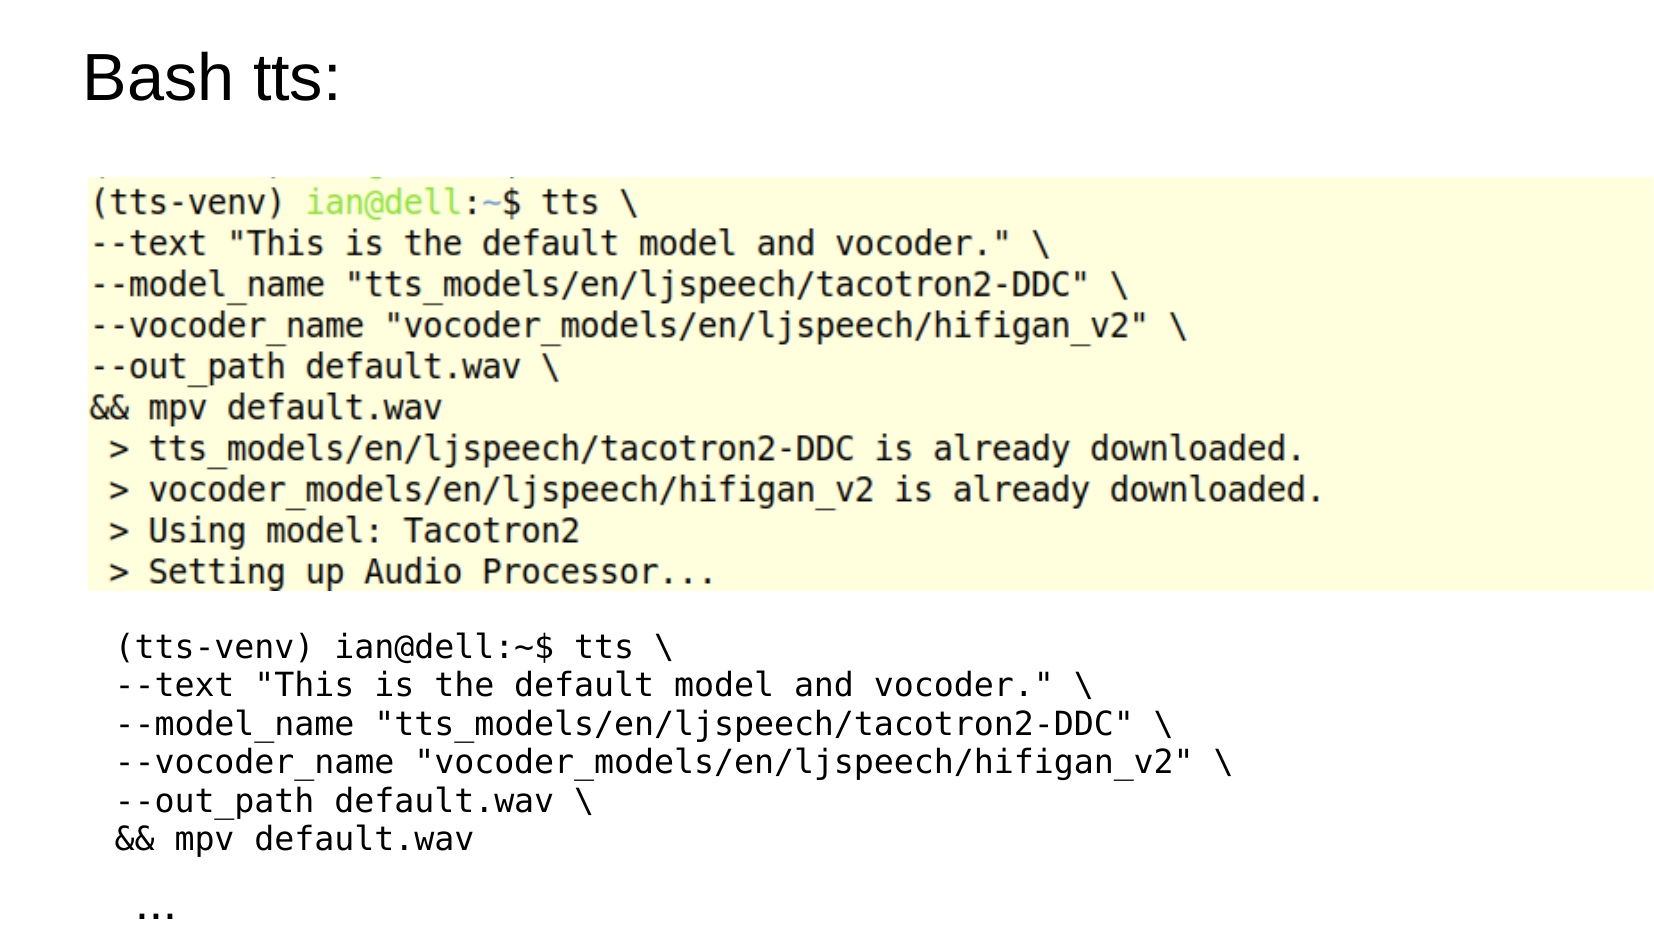

# Bash tts:
(tts-venv) ian@dell:~$ tts \
--text "This is the default model and vocoder." \
--model_name "tts_models/en/ljspeech/tacotron2-DDC" \
--vocoder_name "vocoder_models/en/ljspeech/hifigan_v2" \
--out_path default.wav \
&& mpv default.wav
...